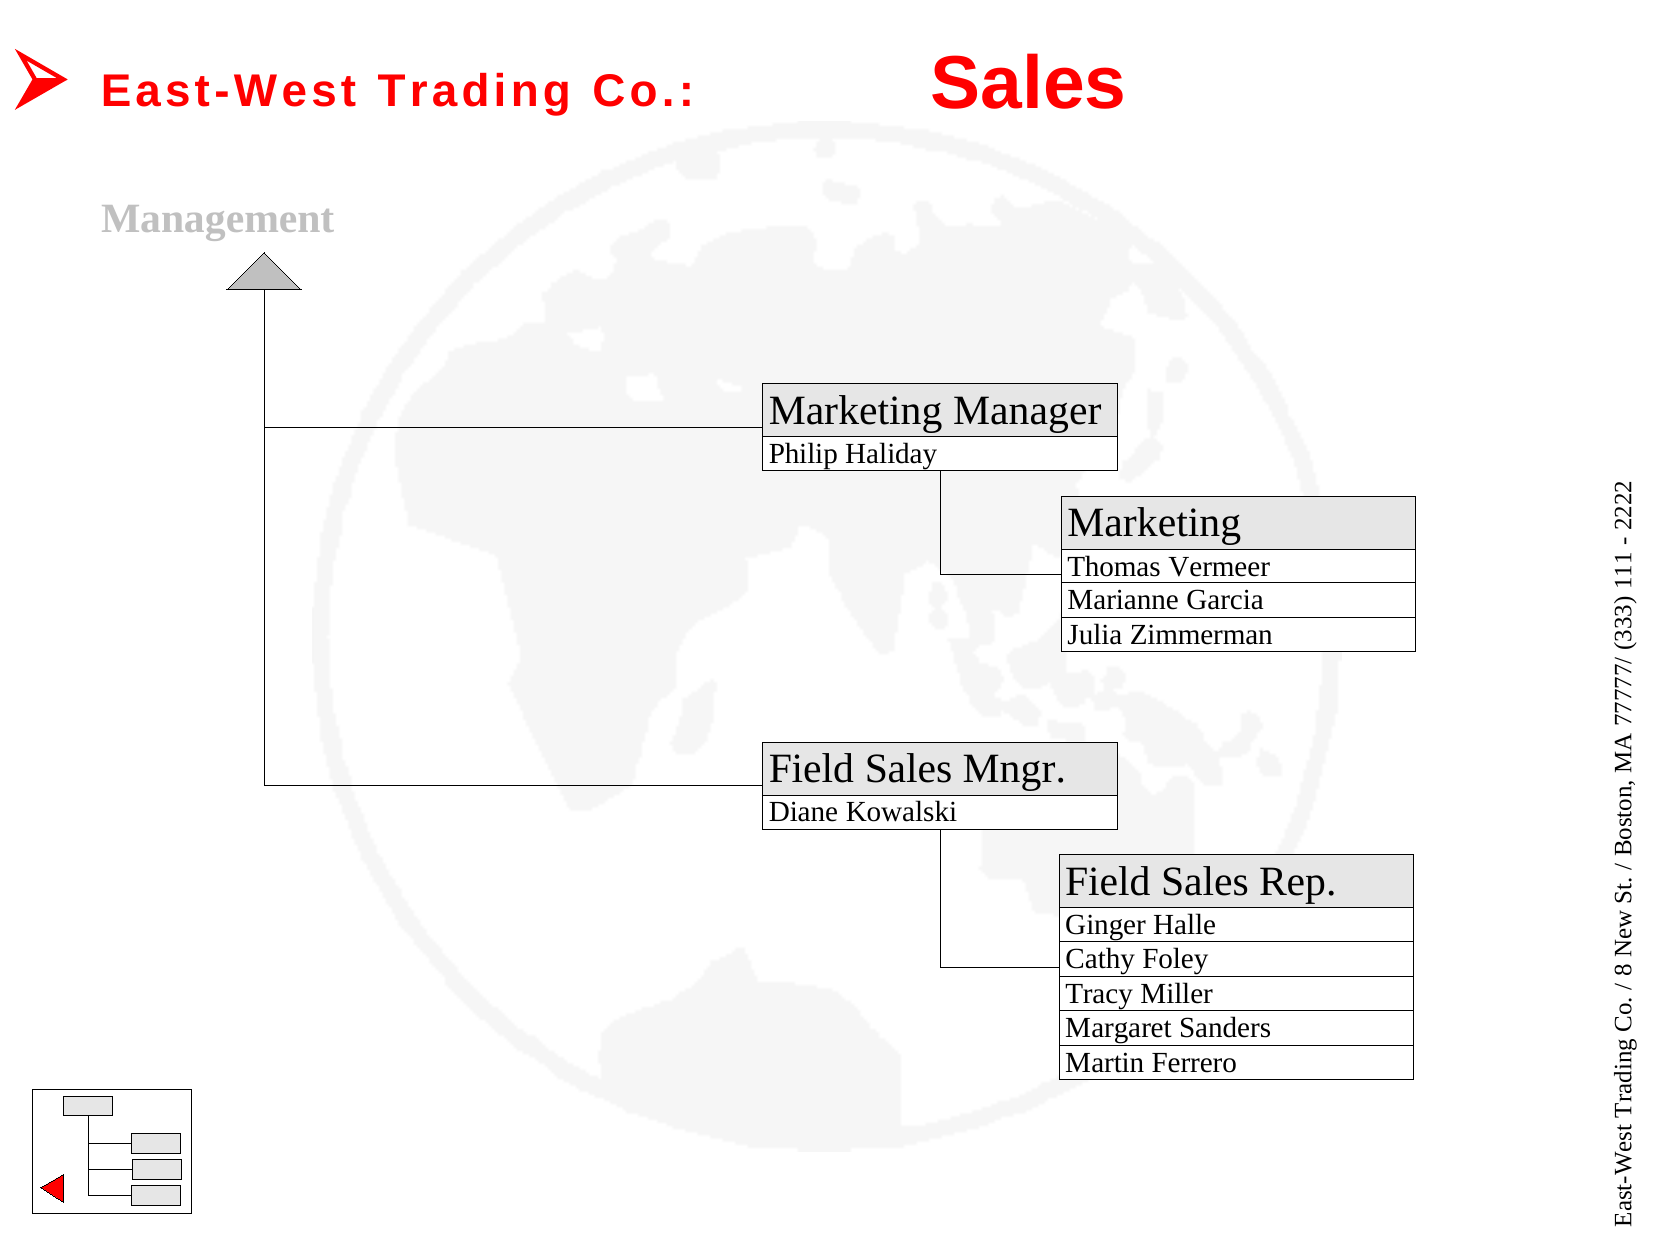

Sales
Management
Marketing Manager
Philip Haliday
Marketing
Thomas Vermeer
Marianne Garcia
Julia Zimmerman
Field Sales Mngr.
Diane Kowalski
Field Sales Rep.
Ginger Halle
Cathy Foley
Tracy Miller
Margaret Sanders
Martin Ferrero